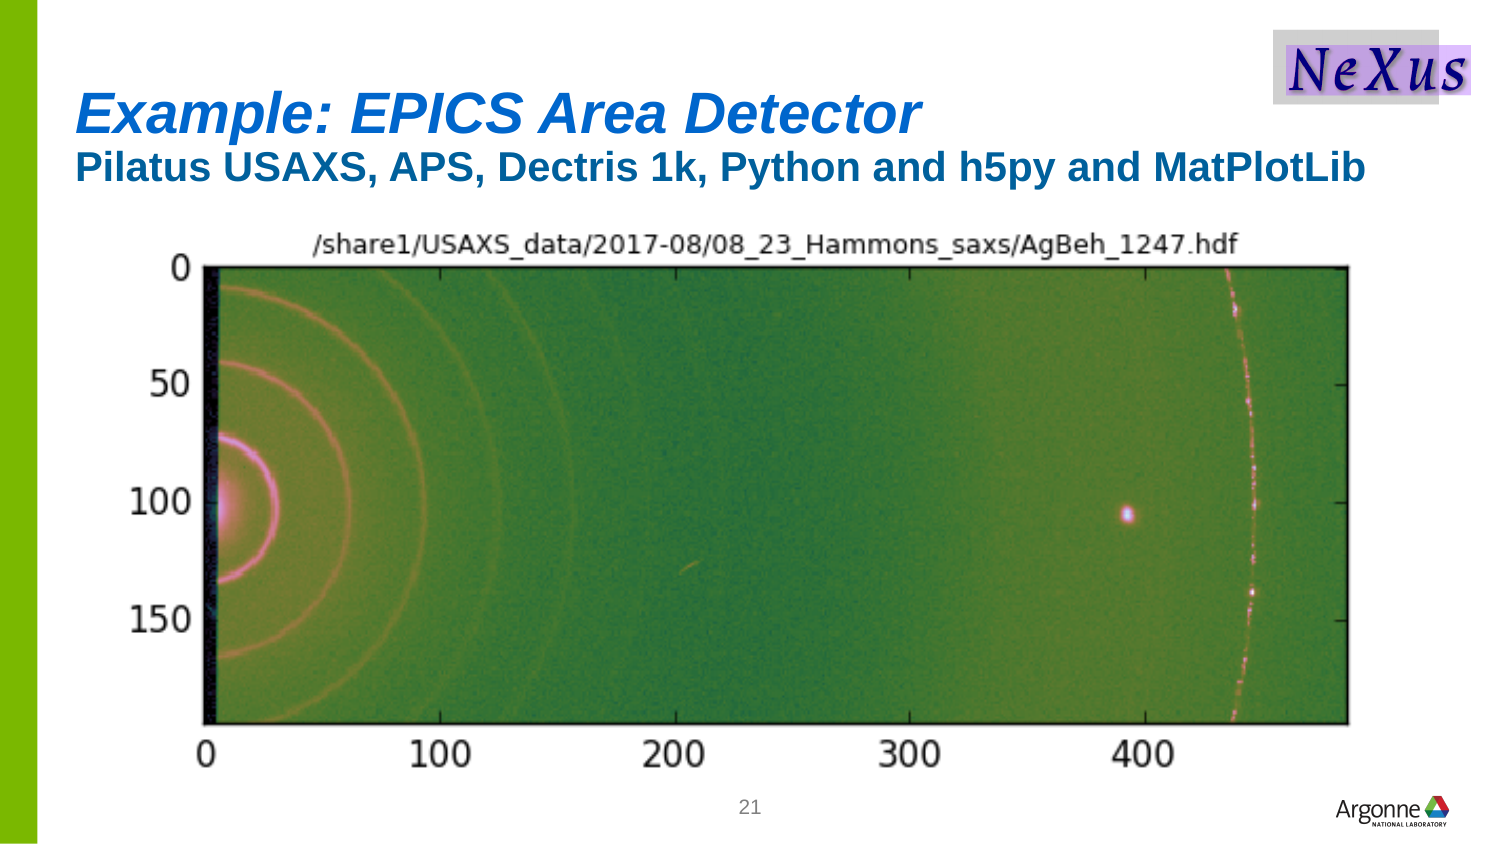

Example: EPICS Area Detector
#
Pilatus USAXS, APS, Dectris 1k, Python and h5py and MatPlotLib